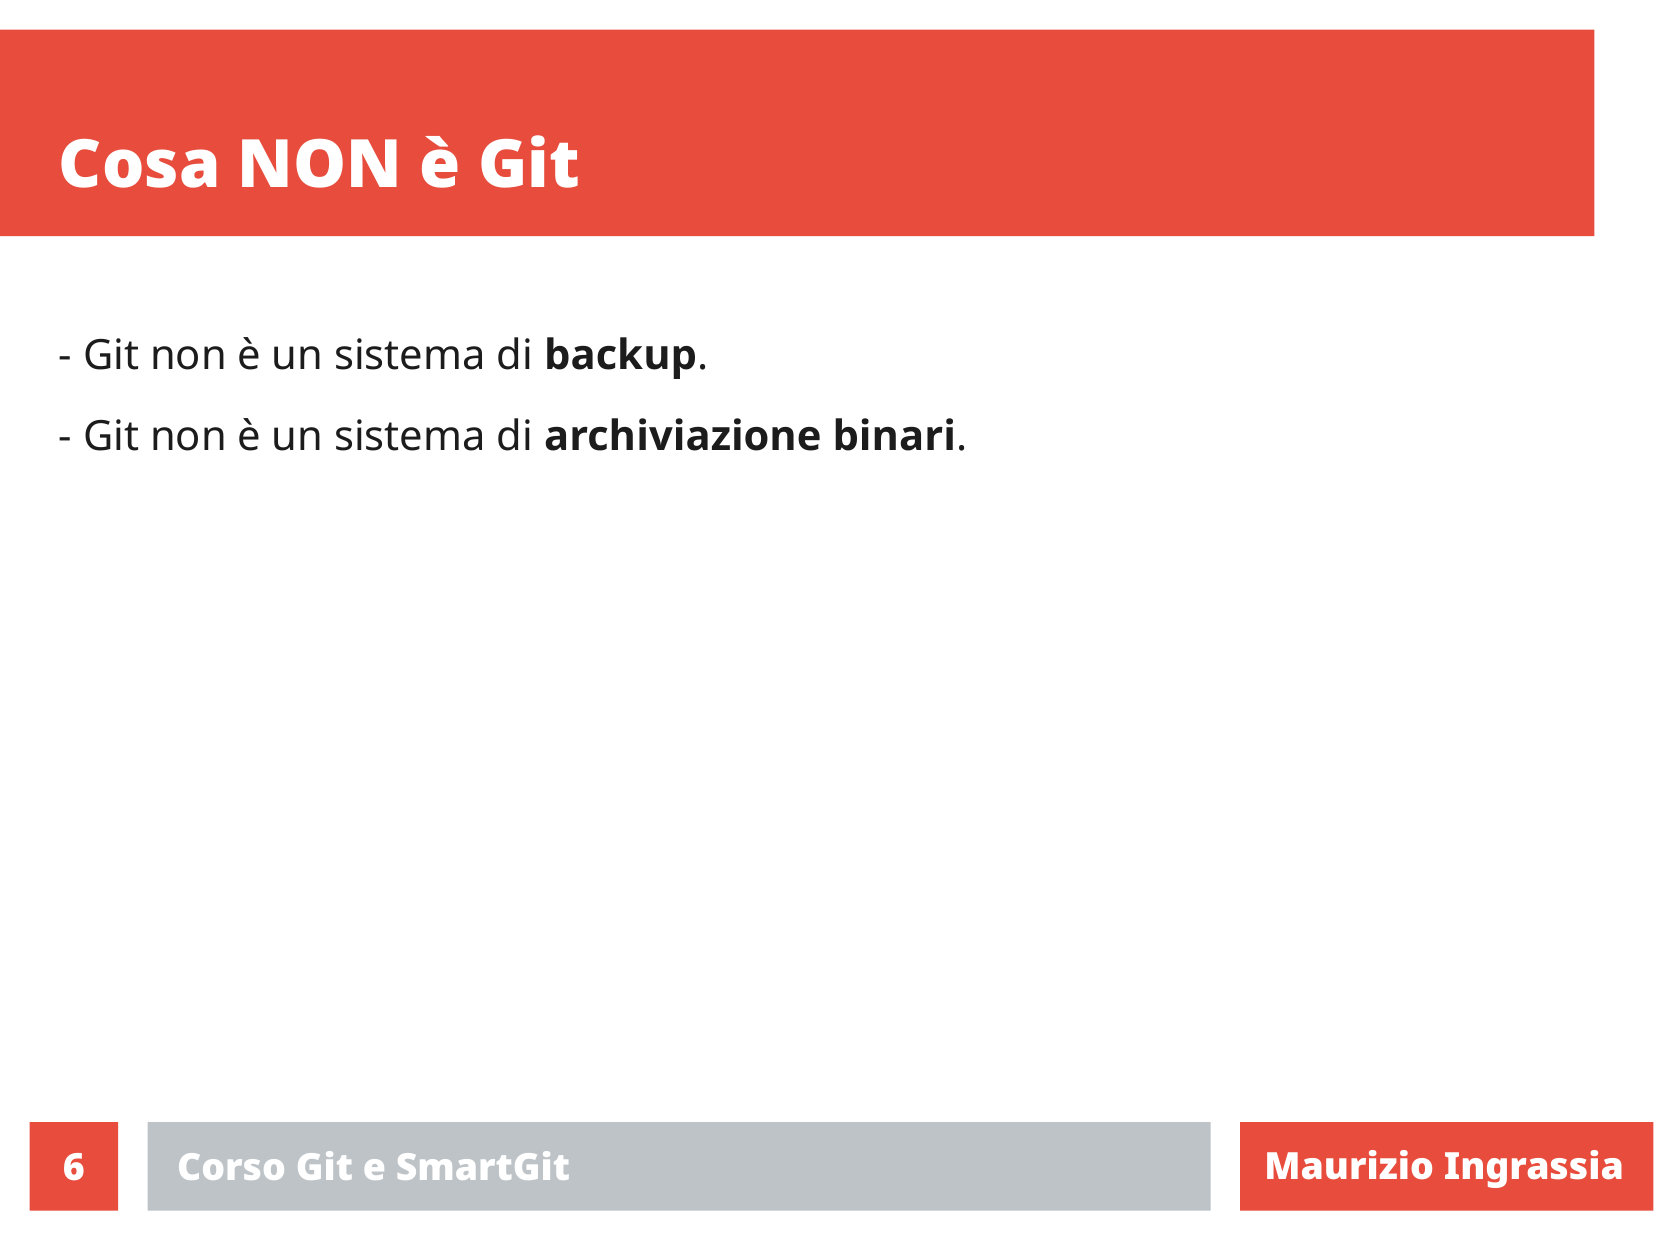

# Cosa NON è Git
- Git non è un sistema di backup.
- Git non è un sistema di archiviazione binari.
6
Corso Git e SmartGit
Maurizio Ingrassia